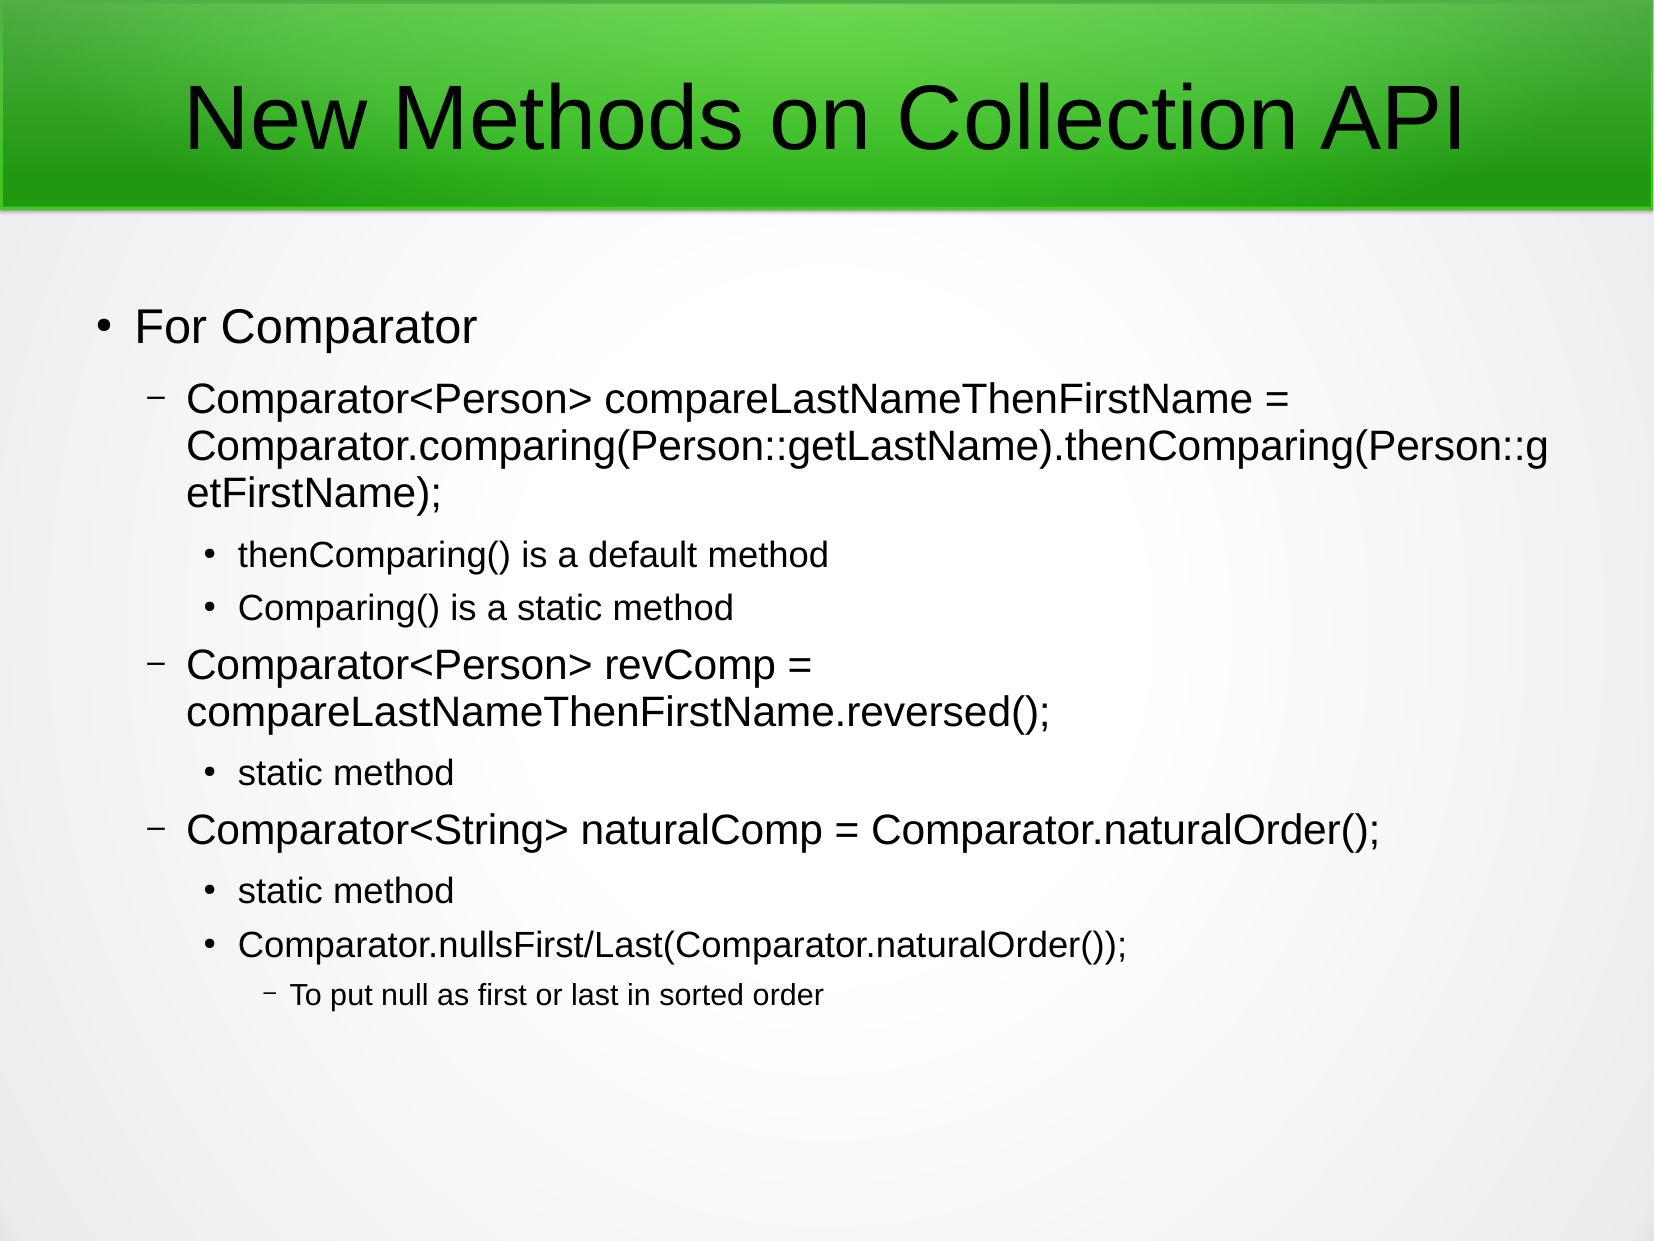

# New Methods on Collection API
For Comparator
Comparator<Person> compareLastNameThenFirstName = Comparator.comparing(Person::getLastName).thenComparing(Person::getFirstName);
thenComparing() is a default method
Comparing() is a static method
Comparator<Person> revComp = compareLastNameThenFirstName.reversed();
static method
Comparator<String> naturalComp = Comparator.naturalOrder();
static method
Comparator.nullsFirst/Last(Comparator.naturalOrder());
To put null as first or last in sorted order